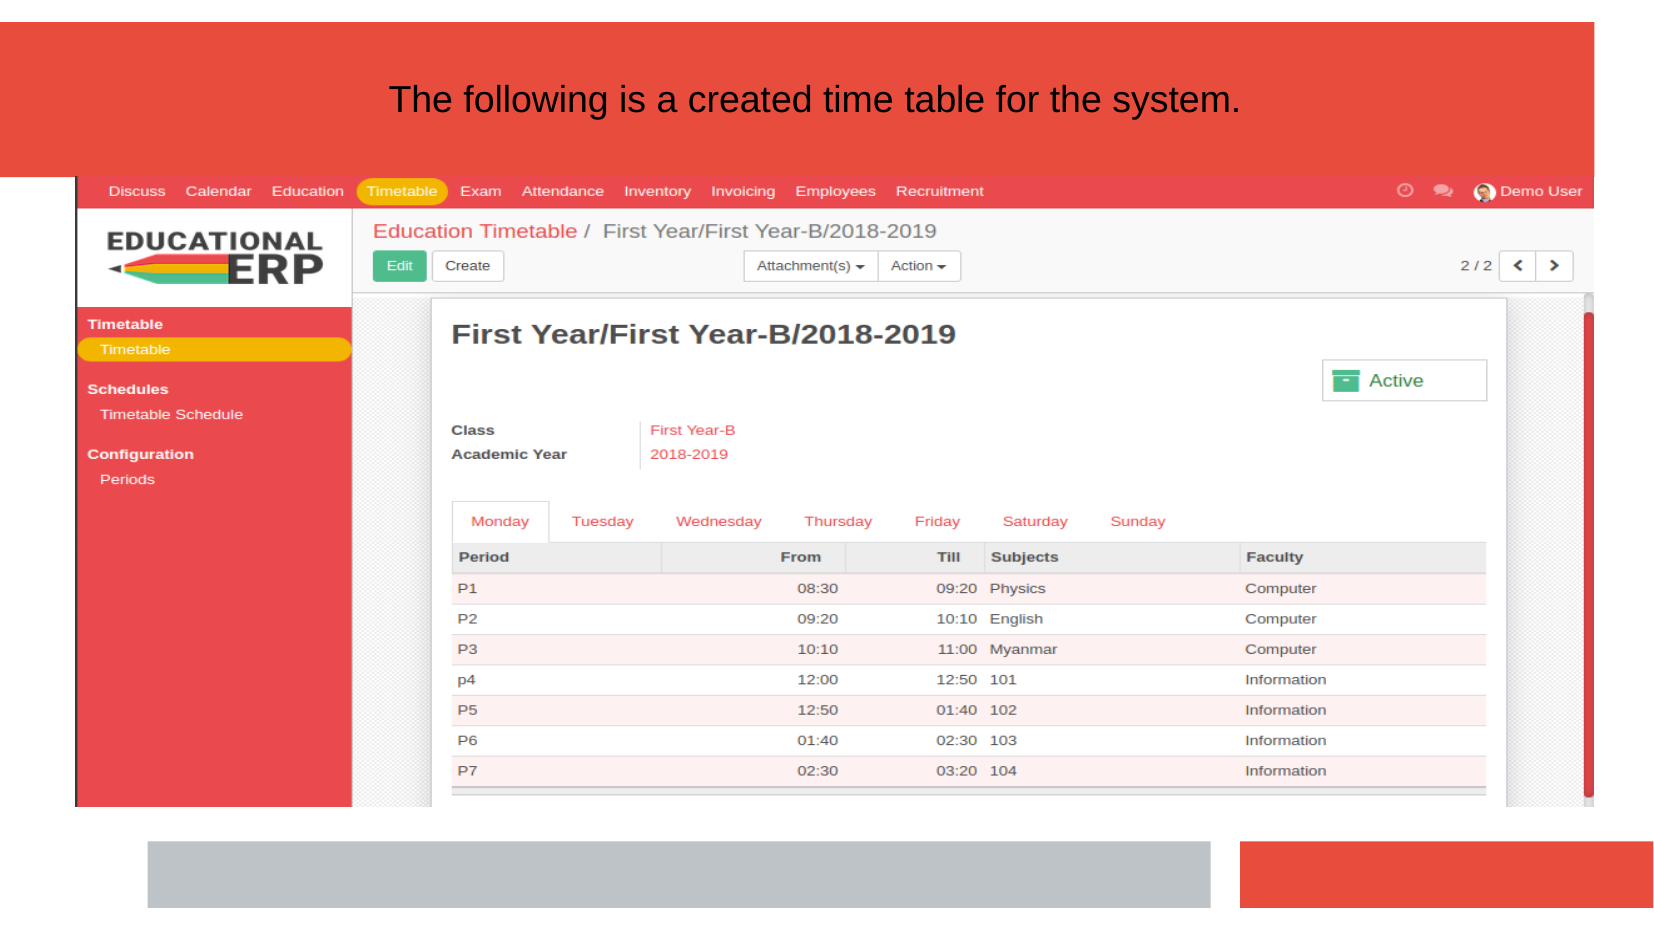

The following is a created time table for the system.